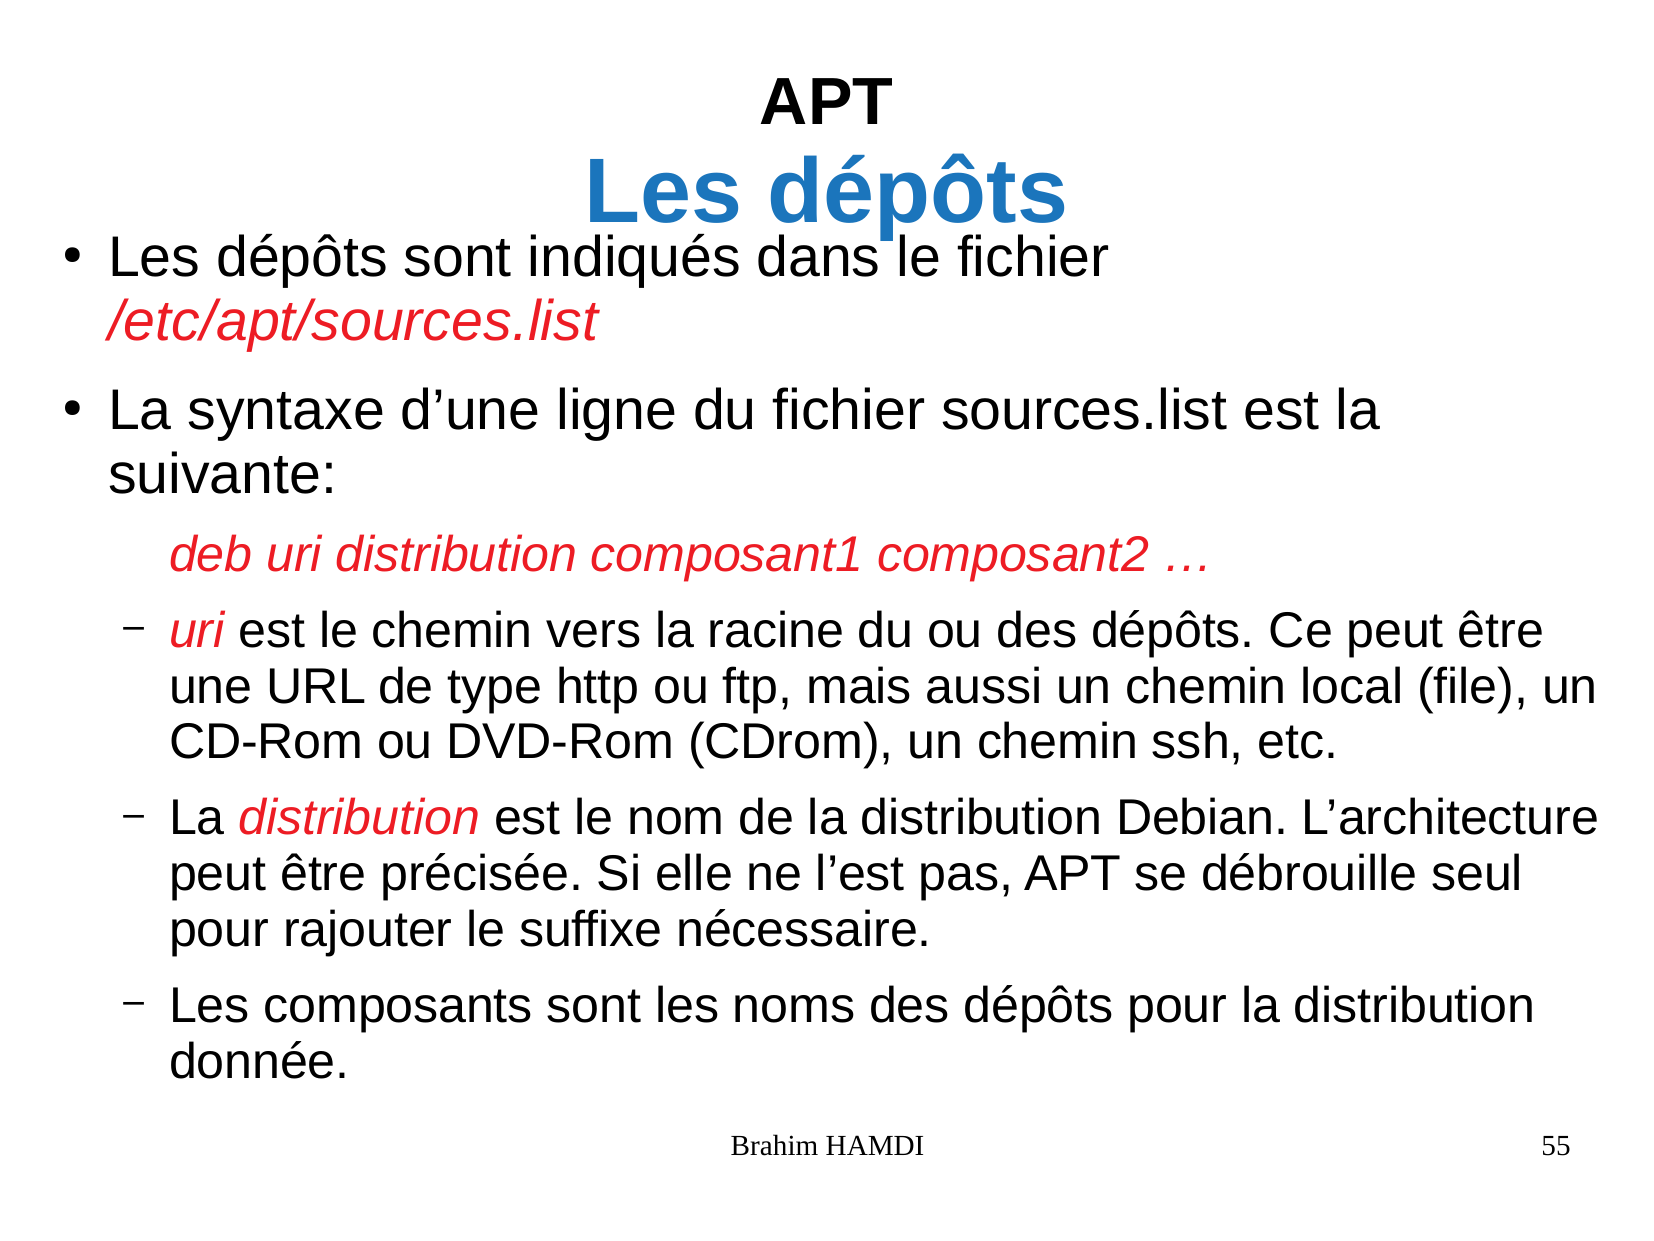

# APT Les dépôts
Les dépôts sont indiqués dans le fichier /etc/apt/sources.list
La syntaxe d’une ligne du fichier sources.list est la suivante:
deb uri distribution composant1 composant2 …
uri est le chemin vers la racine du ou des dépôts. Ce peut être une URL de type http ou ftp, mais aussi un chemin local (file), un CD-Rom ou DVD-Rom (CDrom), un chemin ssh, etc.
La distribution est le nom de la distribution Debian. L’architecture peut être précisée. Si elle ne l’est pas, APT se débrouille seul pour rajouter le suffixe nécessaire.
Les composants sont les noms des dépôts pour la distribution donnée.
Brahim HAMDI
55